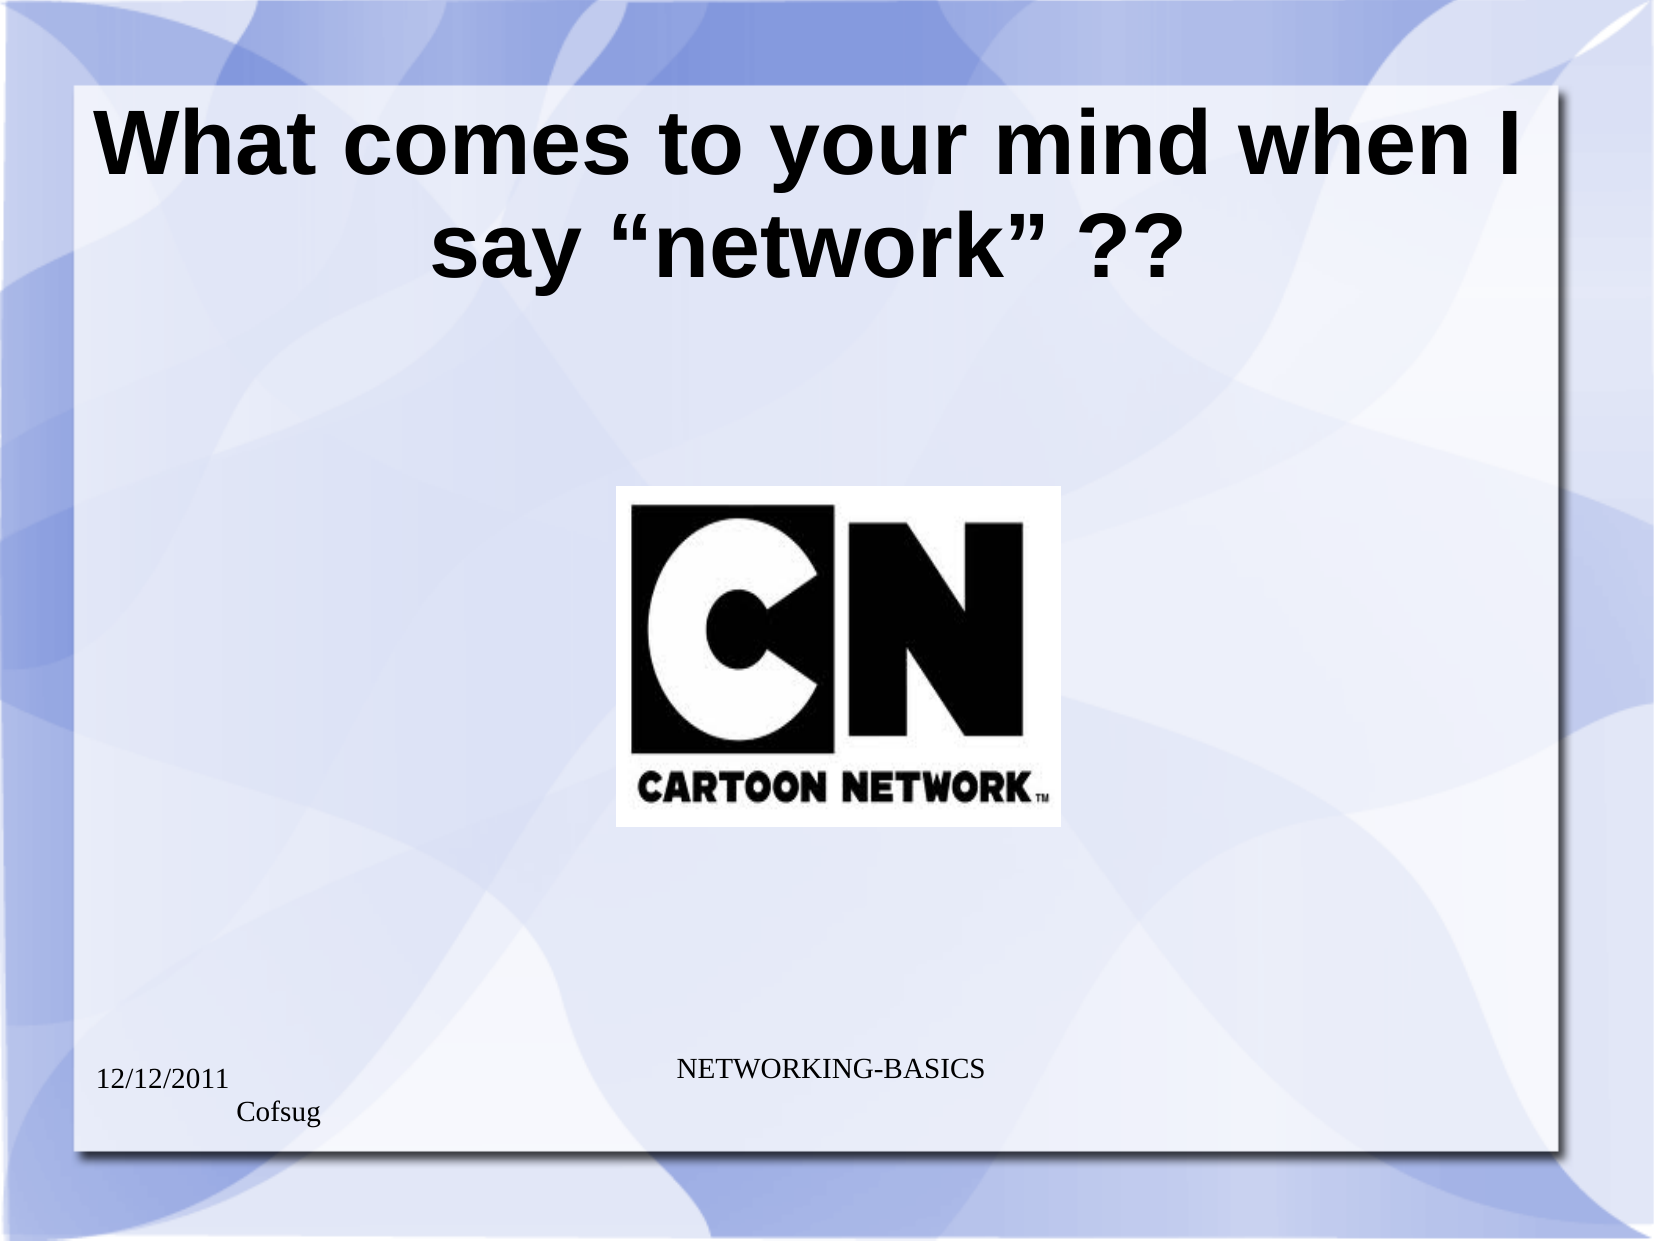

# What comes to your mind when I say “network” ??